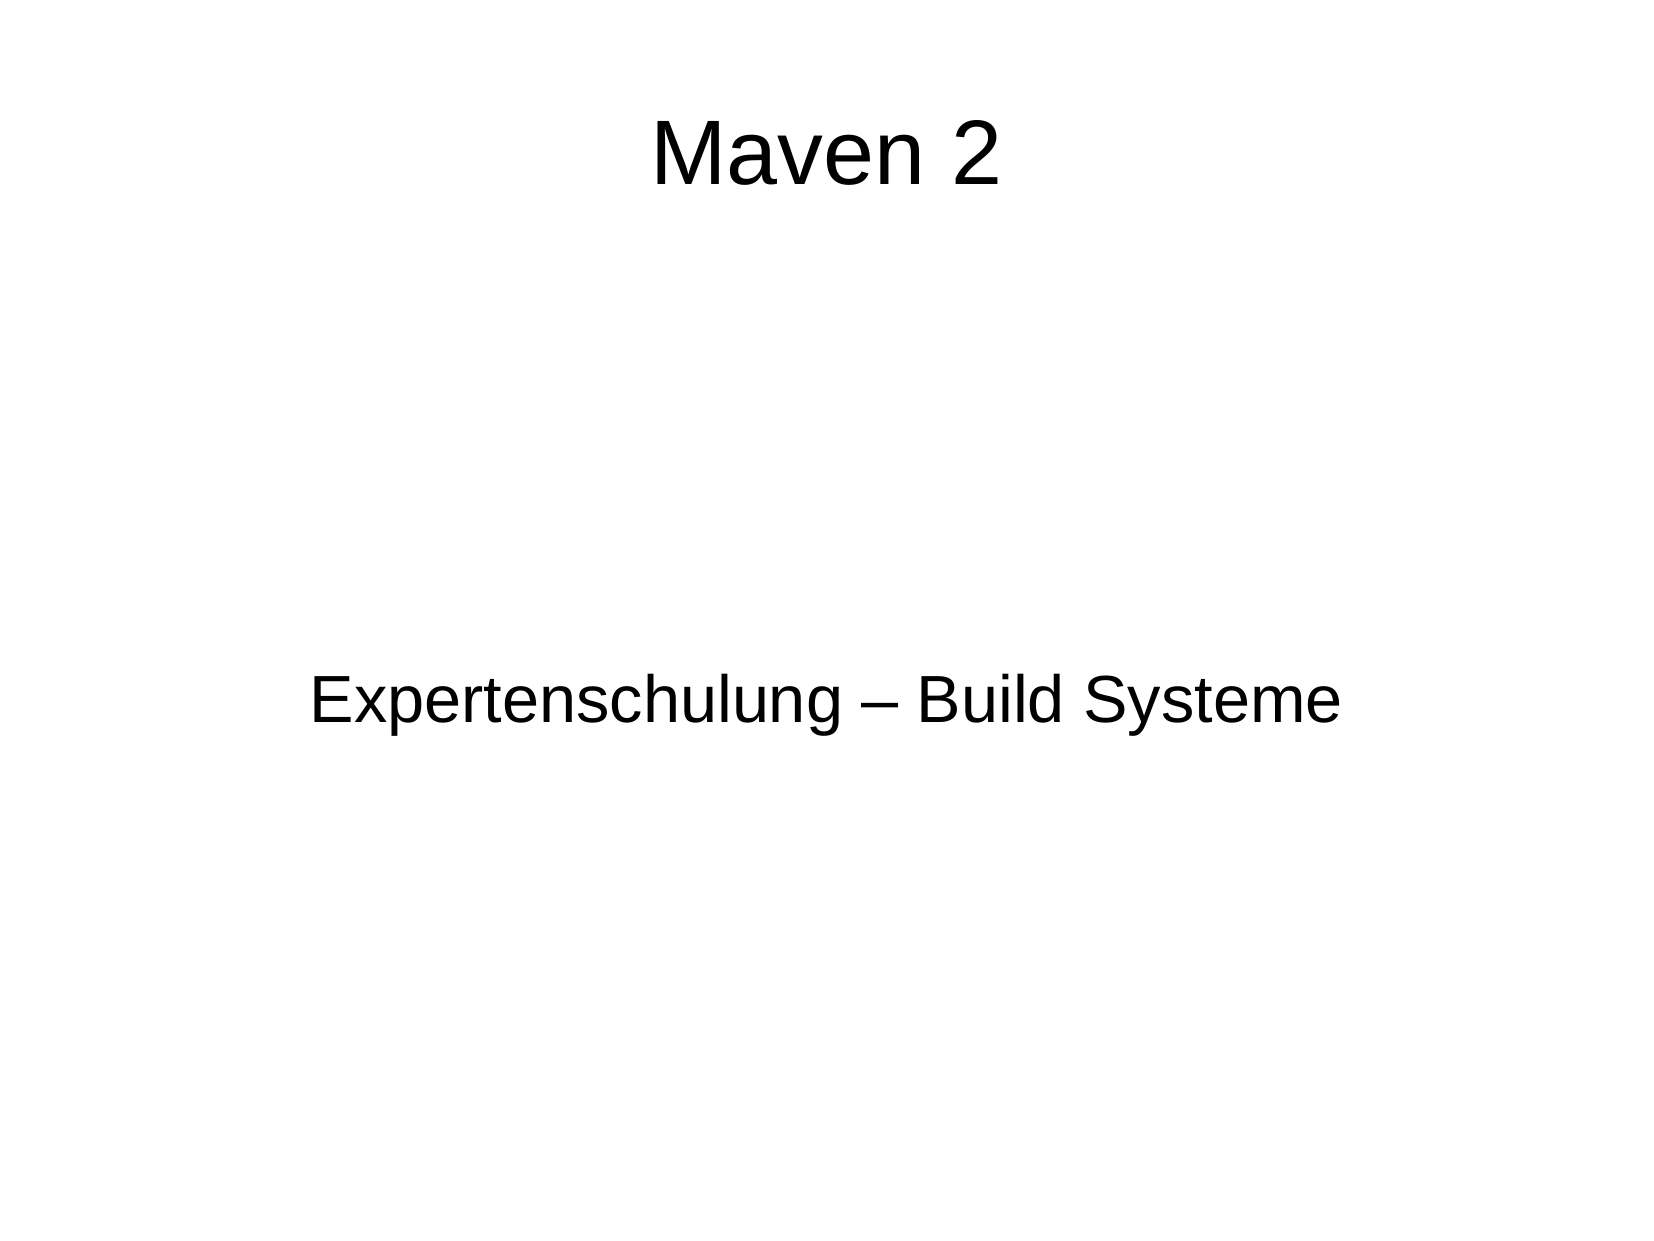

# Maven 2
Expertenschulung – Build Systeme